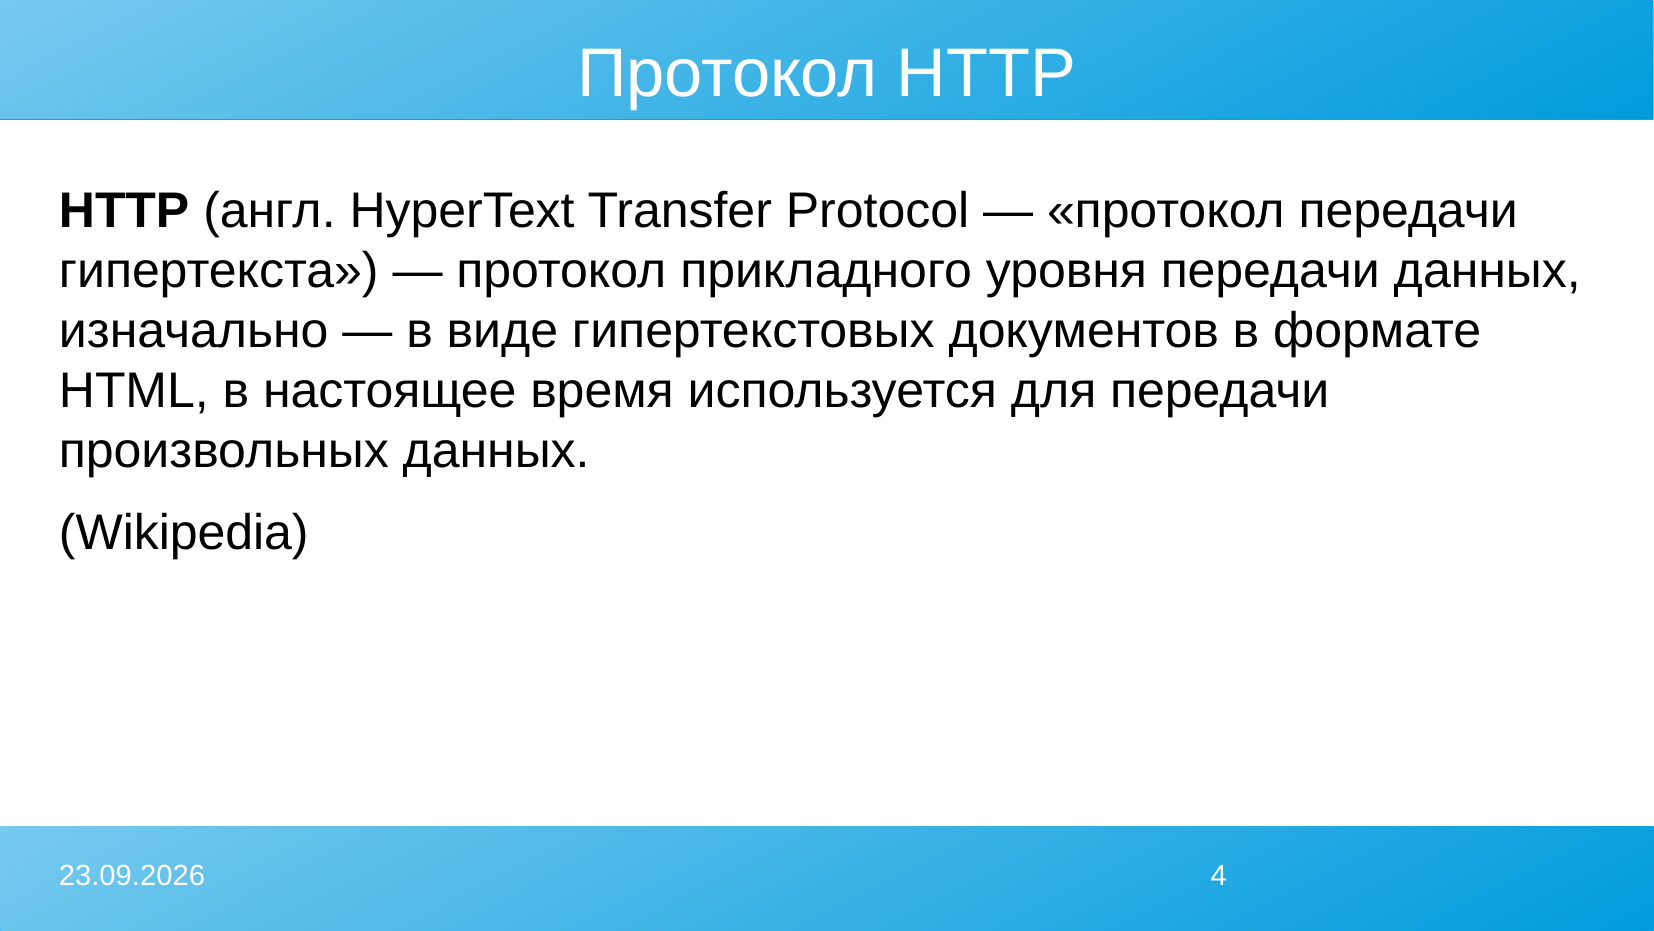

# Протокол HTTP
HTTP (англ. HyperText Transfer Protocol — «протокол передачи гипертекста») — протокол прикладного уровня передачи данных, изначально — в виде гипертекстовых документов в формате HTML, в настоящее время используется для передачи произвольных данных.
(Wikipedia)